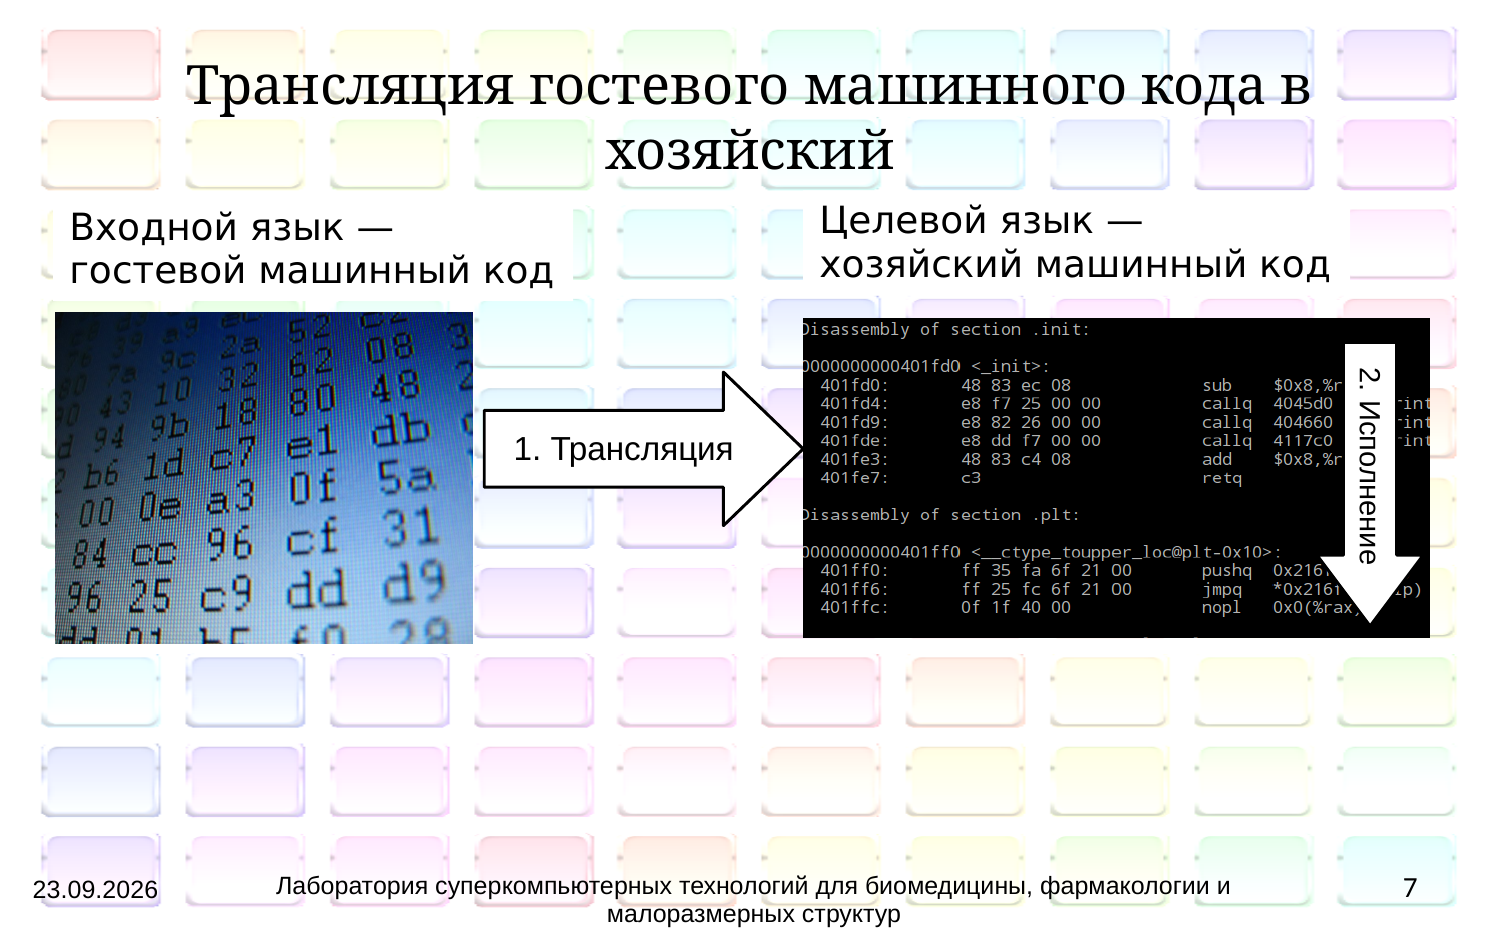

# Трансляция гостевого машинного кода в хозяйский
Целевой язык —
хозяйский машинный код
Входной язык —
гостевой машинный код
1. Трансляция
2. Исполнение
Лаборатория суперкомпьютерных технологий для биомедицины, фармакологии и малоразмерных структур